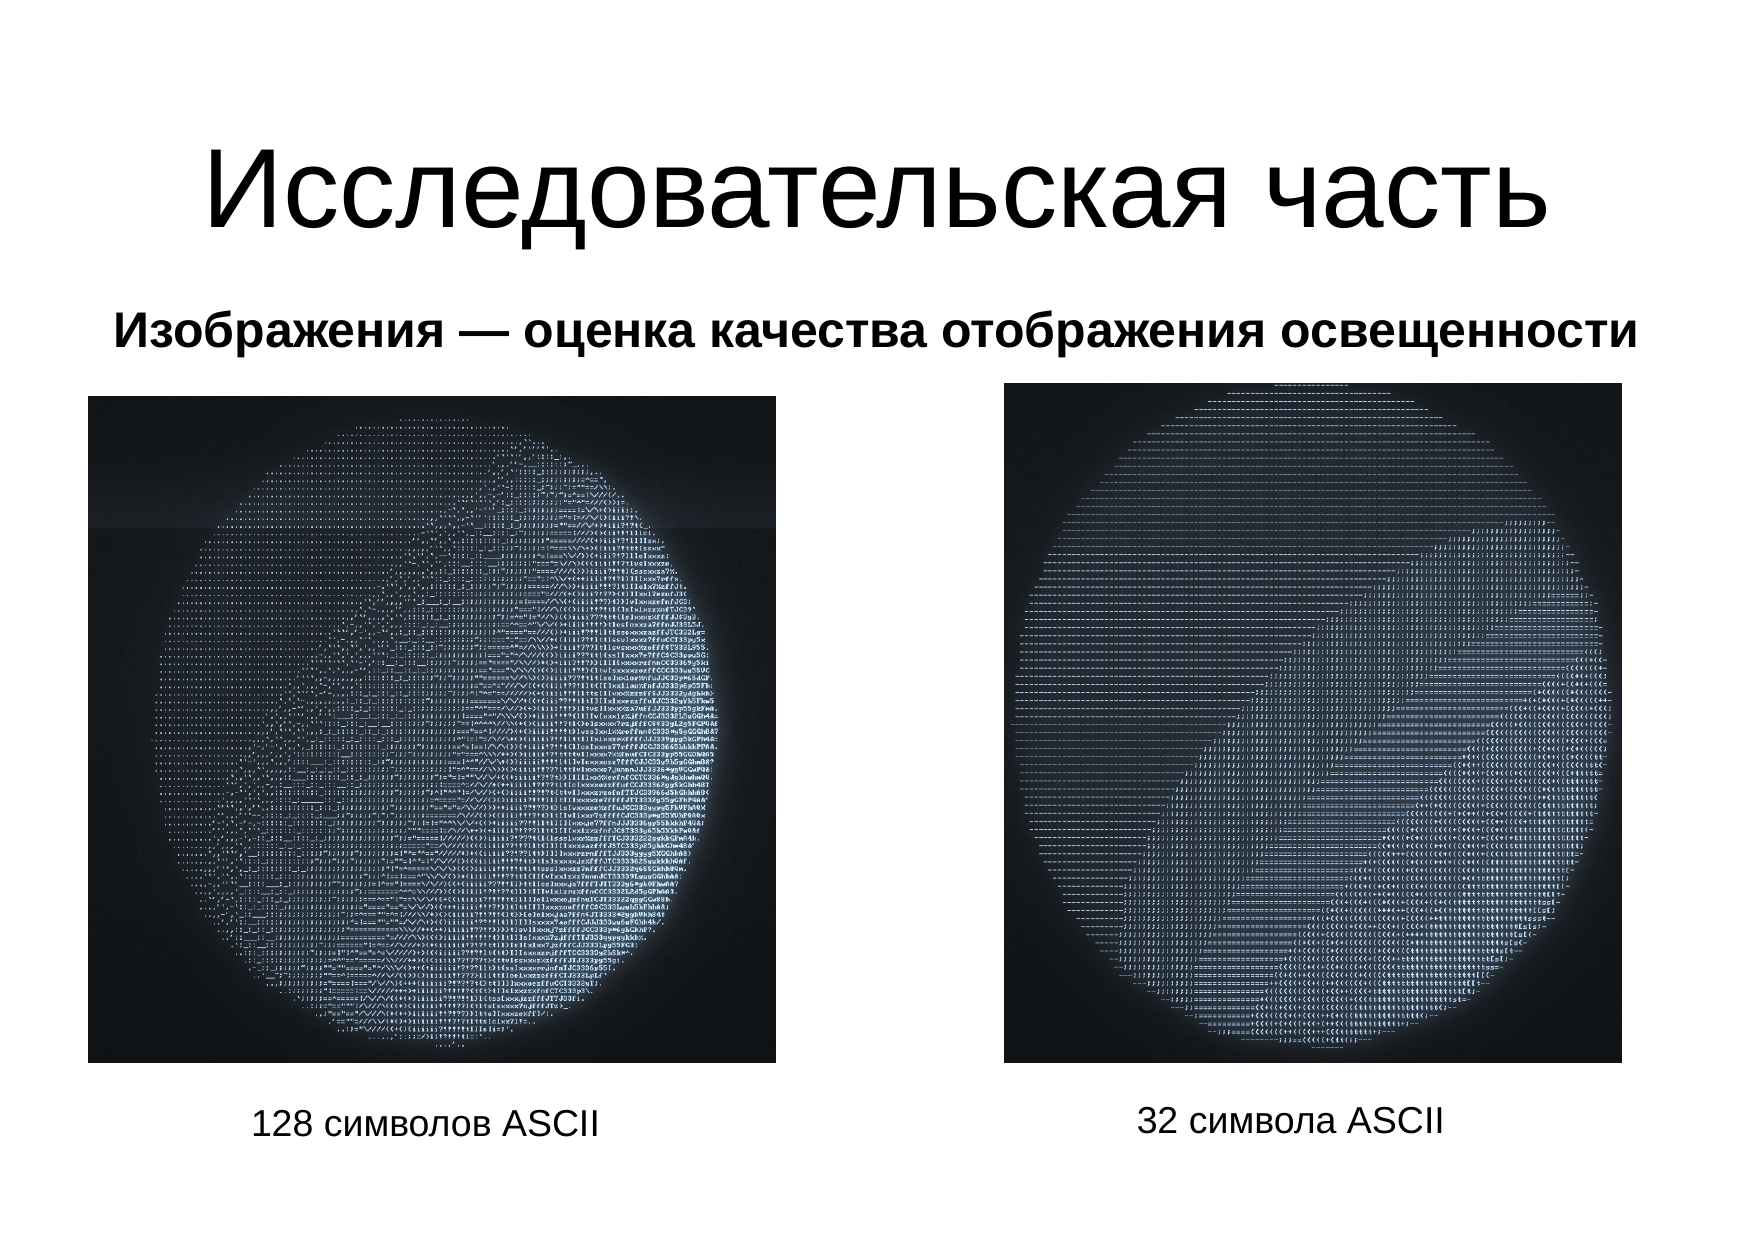

# Исследовательская часть
Изображения — оценка качества отображения освещенности
32 символа ASCII
128 символов ASCII